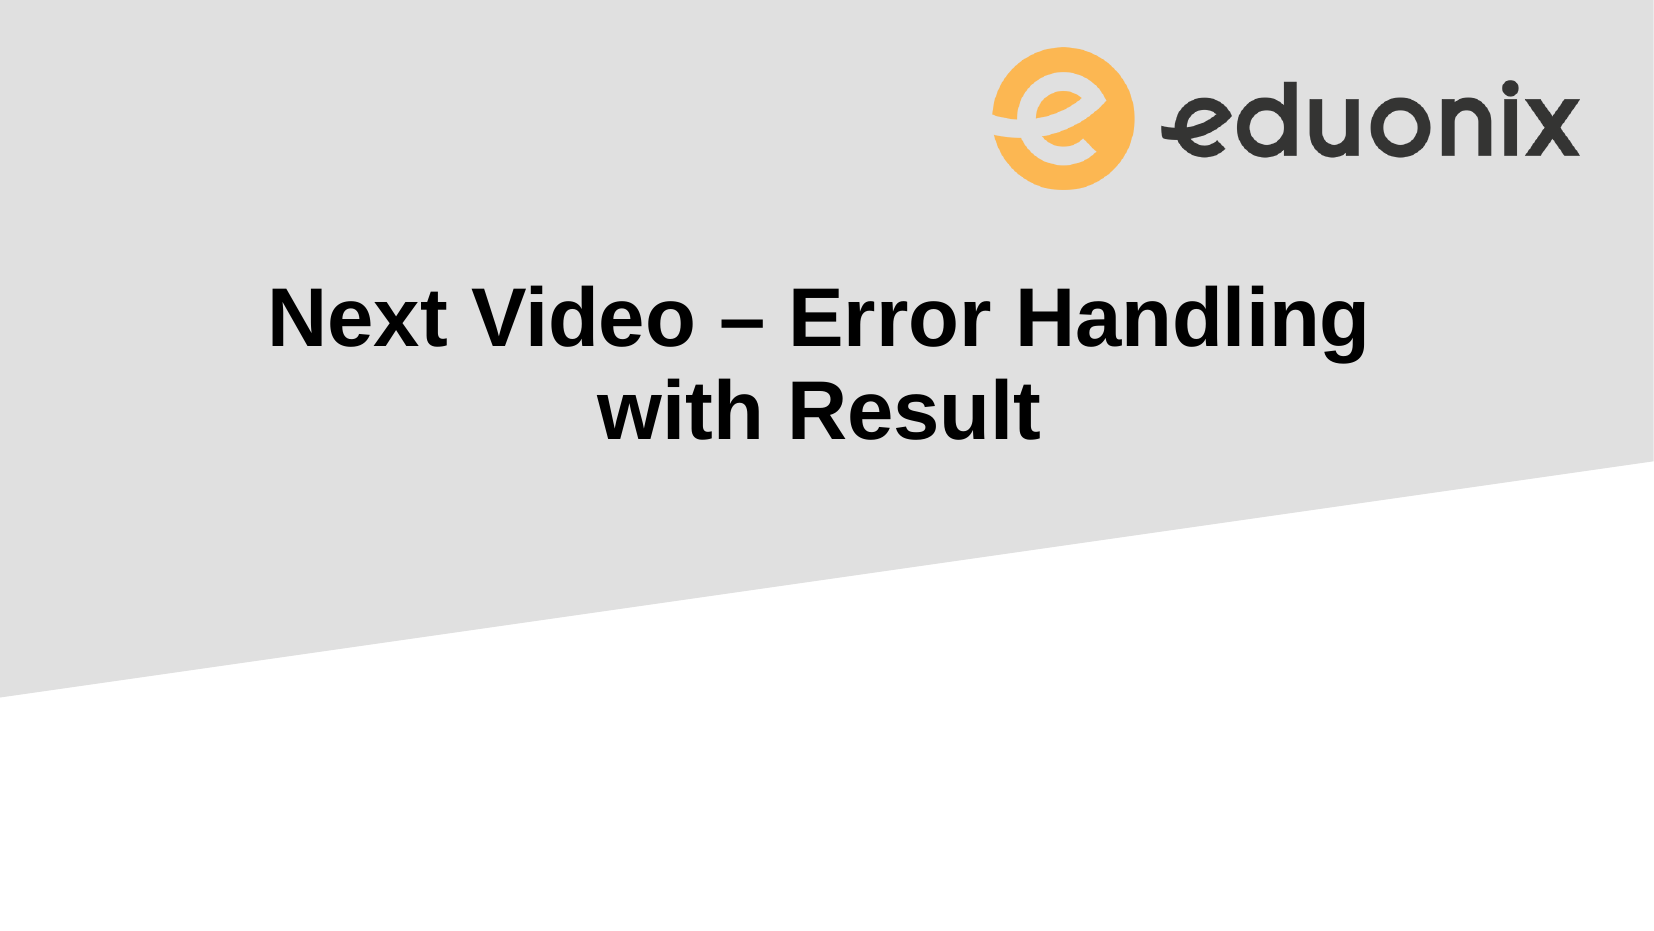

# Next Video – Error Handling with Result